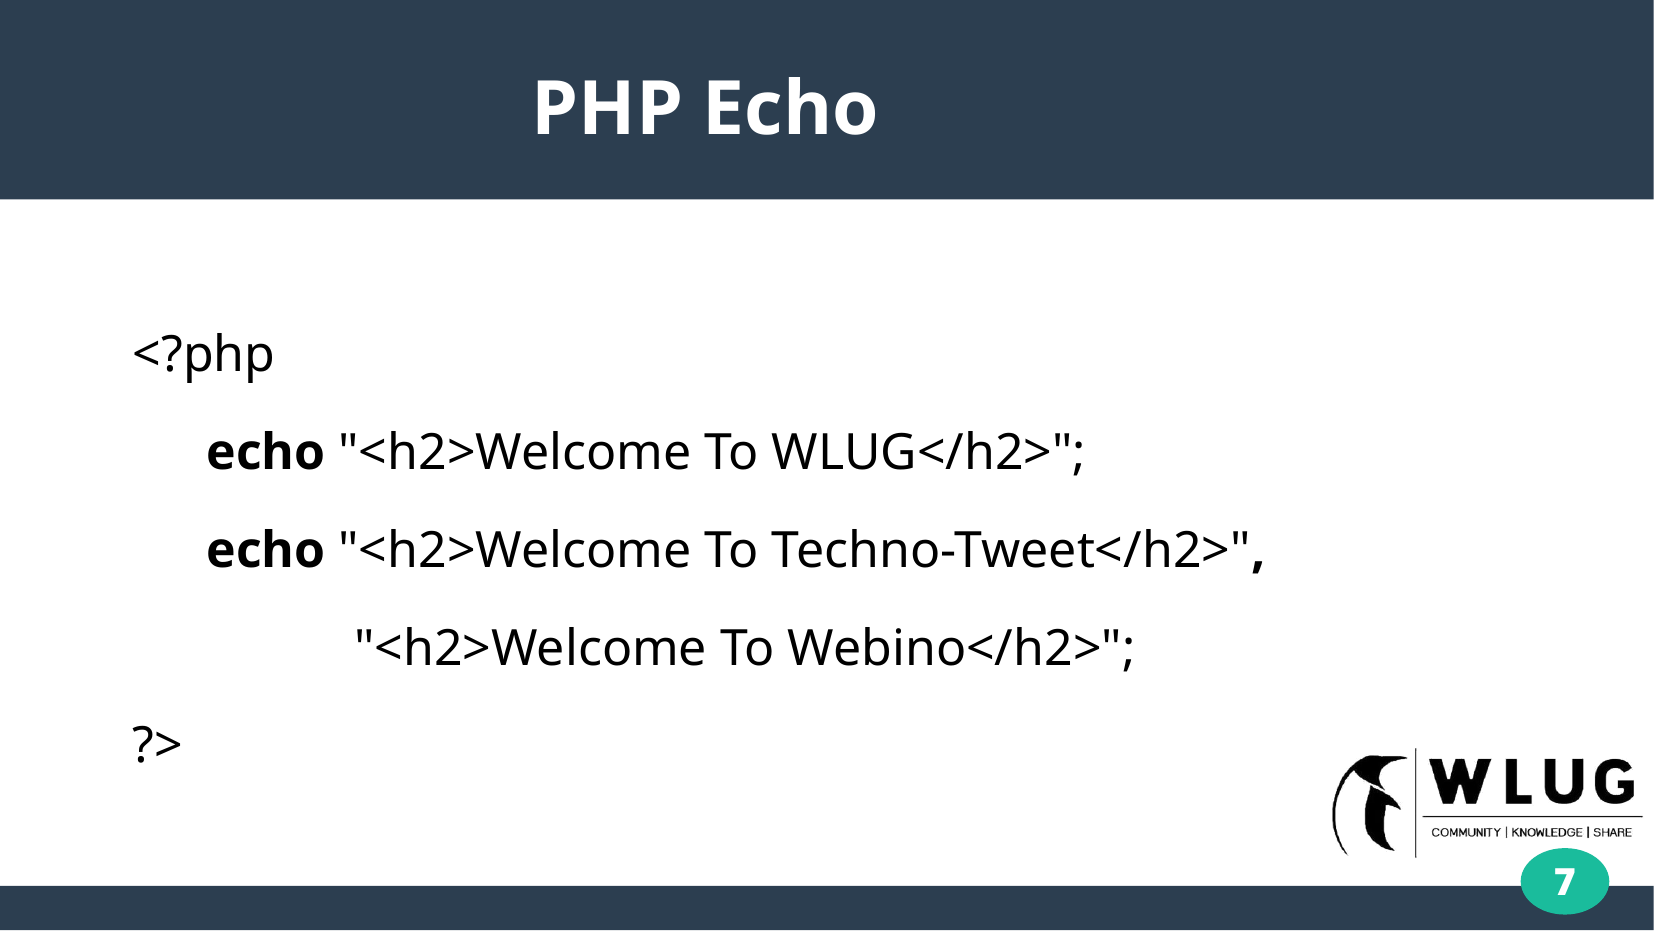

PHP Echo
<?php
	echo "<h2>Welcome To WLUG</h2>";
	echo "<h2>Welcome To Techno-Tweet</h2>",
			"<h2>Welcome To Webino</h2>";
?>
7